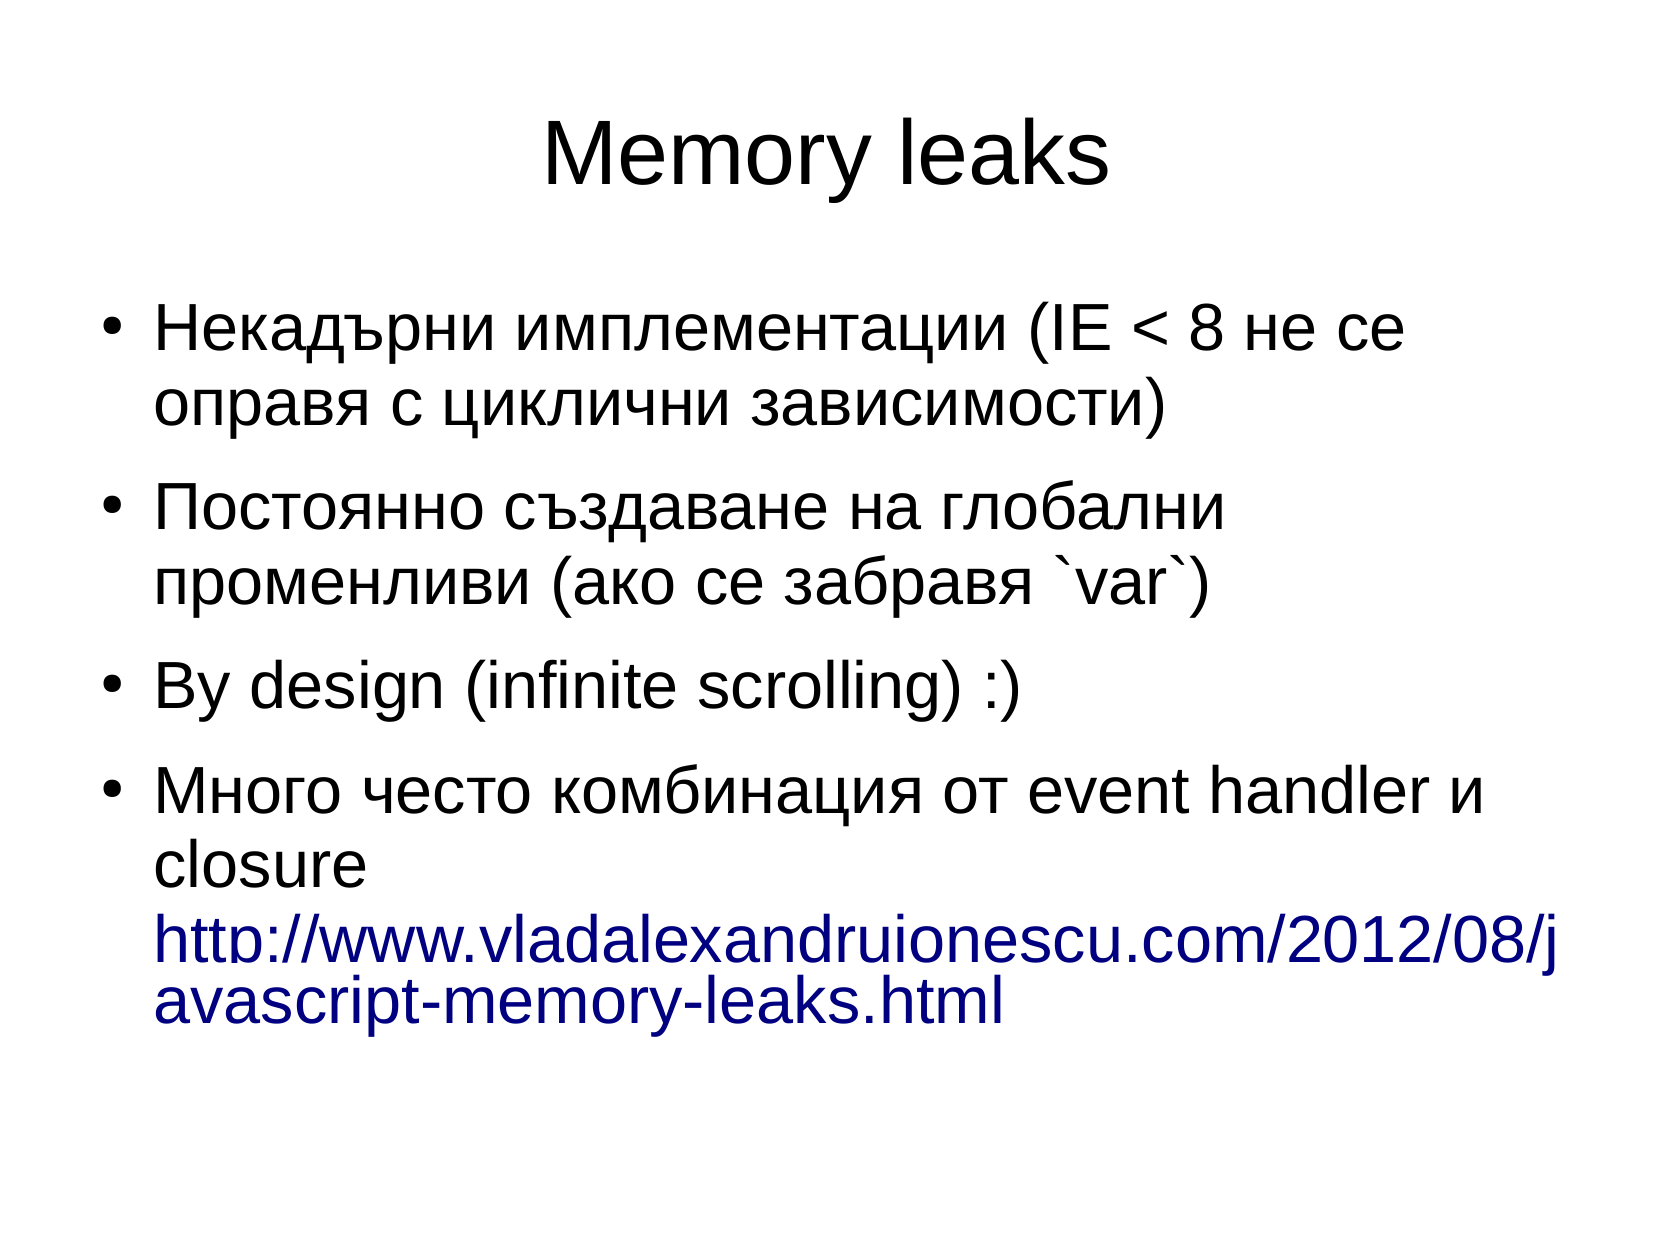

# Memory leaks
Некадърни имплементации (IE < 8 не се оправя с циклични зависимости)
Постоянно създаване на глобални променливи (ако се забравя `var`)
By design (infinite scrolling) :)
Много често комбинация от event handler и closure http://www.vladalexandruionescu.com/2012/08/javascript-memory-leaks.html